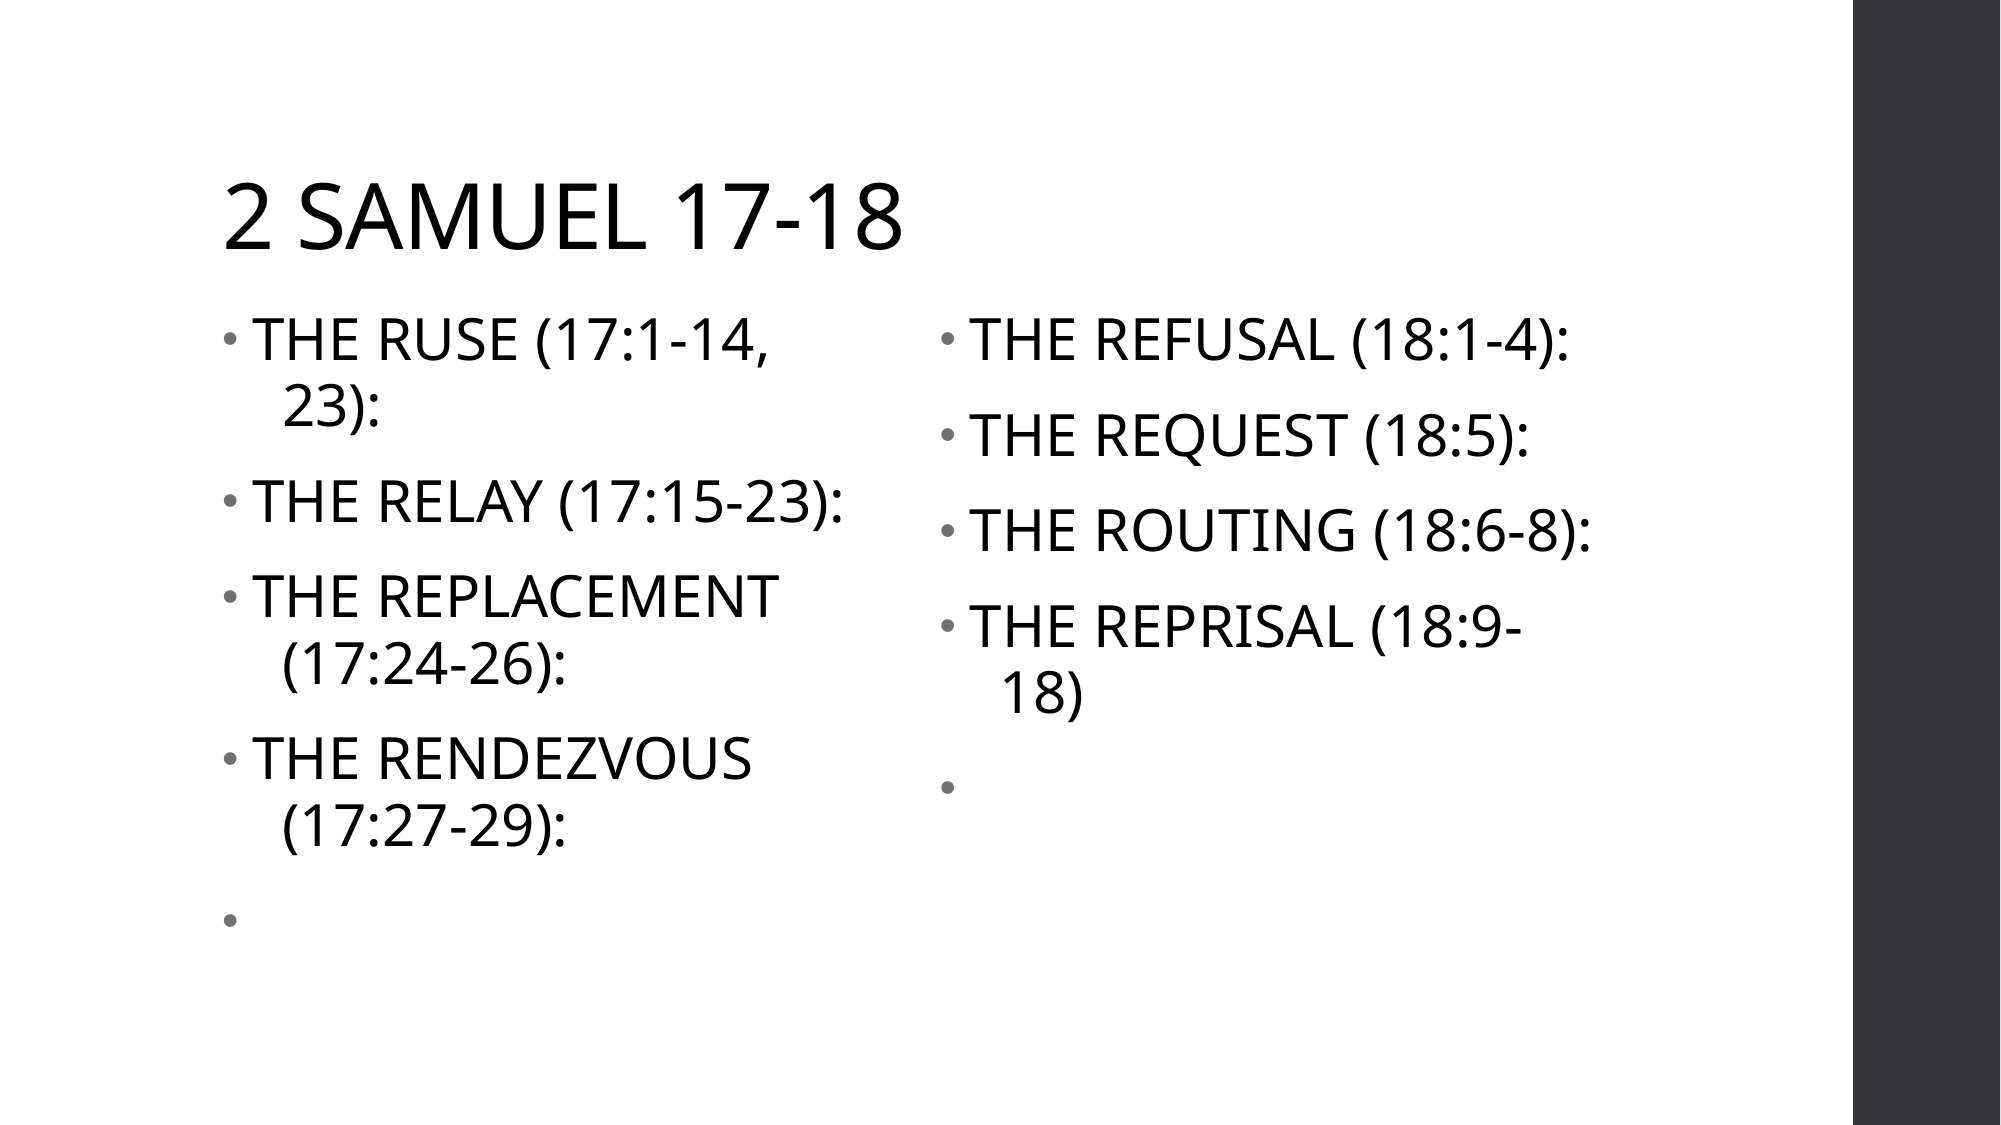

# 2 SAMUEL 17-18
THE RUSE (17:1-14, 23):
THE RELAY (17:15-23):
THE REPLACEMENT (17:24-26):
THE RENDEZVOUS (17:27-29):
THE REFUSAL (18:1-4):
THE REQUEST (18:5):
THE ROUTING (18:6-8):
THE REPRISAL (18:9-18)